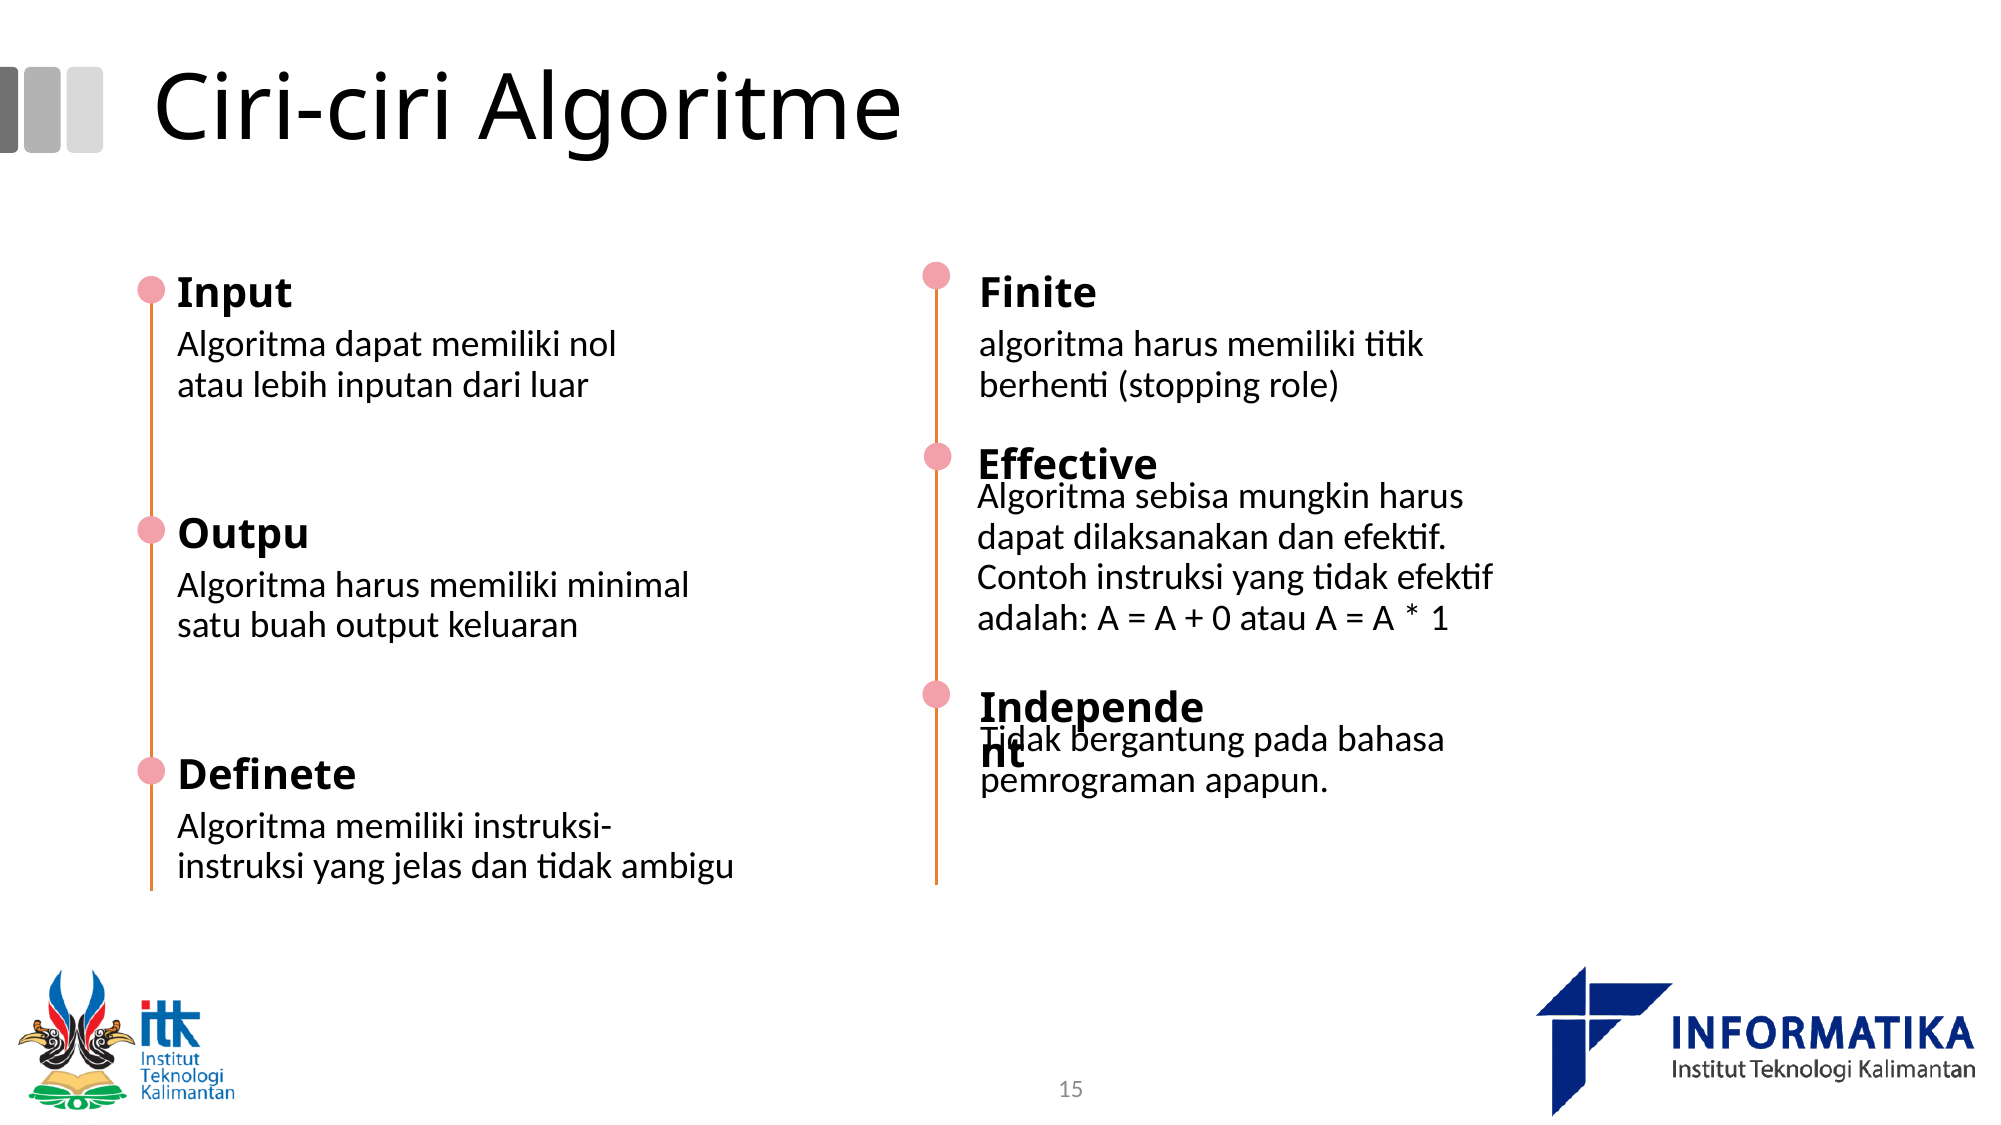

# Ciri-ciri Algoritme
Input
Finite
Algoritma dapat memiliki nol atau lebih inputan dari luar
algoritma harus memiliki titik berhenti (stopping role)
Effective
Algoritma sebisa mungkin harus dapat dilaksanakan dan efektif. Contoh instruksi yang tidak efektif adalah: A = A + 0 atau A = A * 1
Outpu
Algoritma harus memiliki minimal satu buah output keluaran
Independent
Tidak bergantung pada bahasa pemrograman apapun.
Definete
Algoritma memiliki instruksi-instruksi yang jelas dan tidak ambigu
15